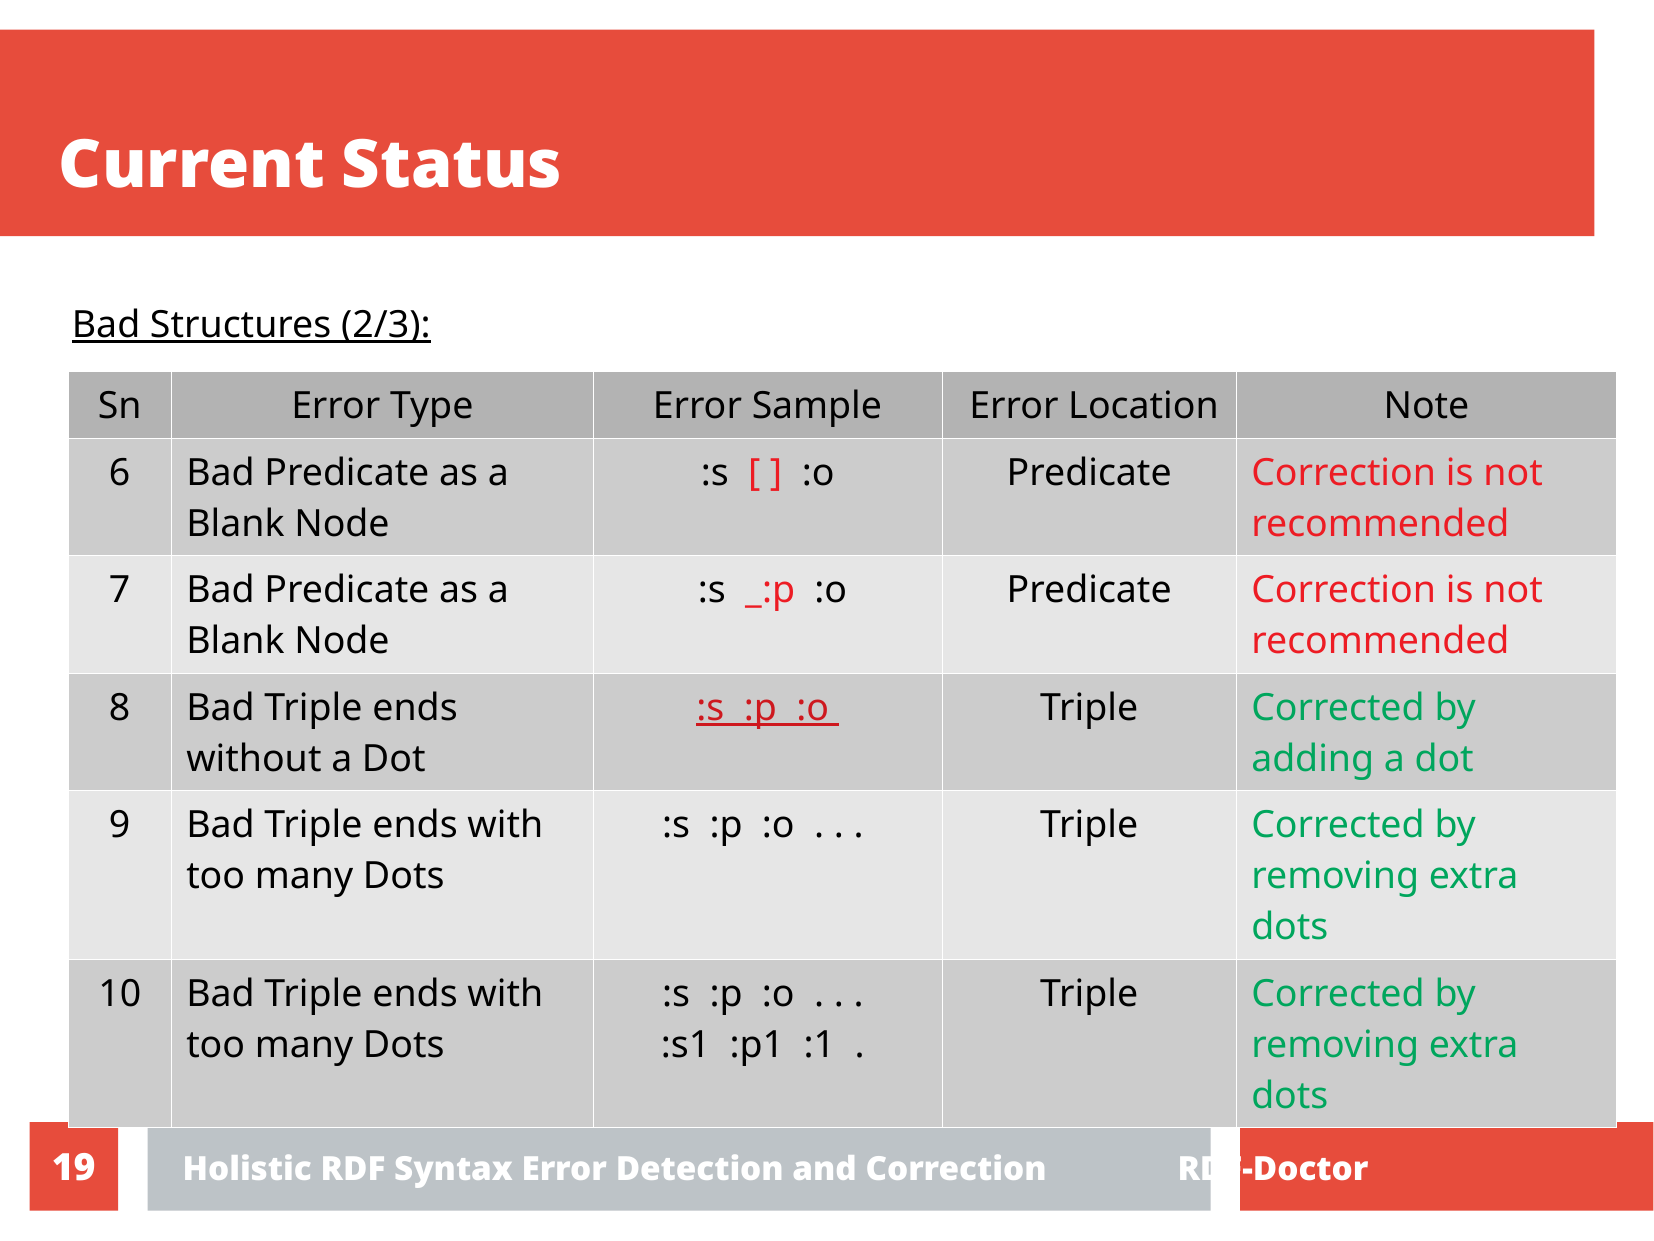

# Current Status
Bad Structures (2/3):
| Sn | Error Type | Error Sample | Error Location | Note |
| --- | --- | --- | --- | --- |
| 6 | Bad Predicate as a Blank Node | :s [ ] :o | Predicate | Correction is not recommended |
| 7 | Bad Predicate as a Blank Node | :s \_:p :o | Predicate | Correction is not recommended |
| 8 | Bad Triple ends without a Dot | :s :p :o | Triple | Corrected by adding a dot |
| 9 | Bad Triple ends with too many Dots | :s :p :o . . . | Triple | Corrected by removing extra dots |
| 10 | Bad Triple ends with too many Dots | :s :p :o . . . :s1 :p1 :1 . | Triple | Corrected by removing extra dots |
19
Holistic RDF Syntax Error Detection and Correction RDF-Doctor